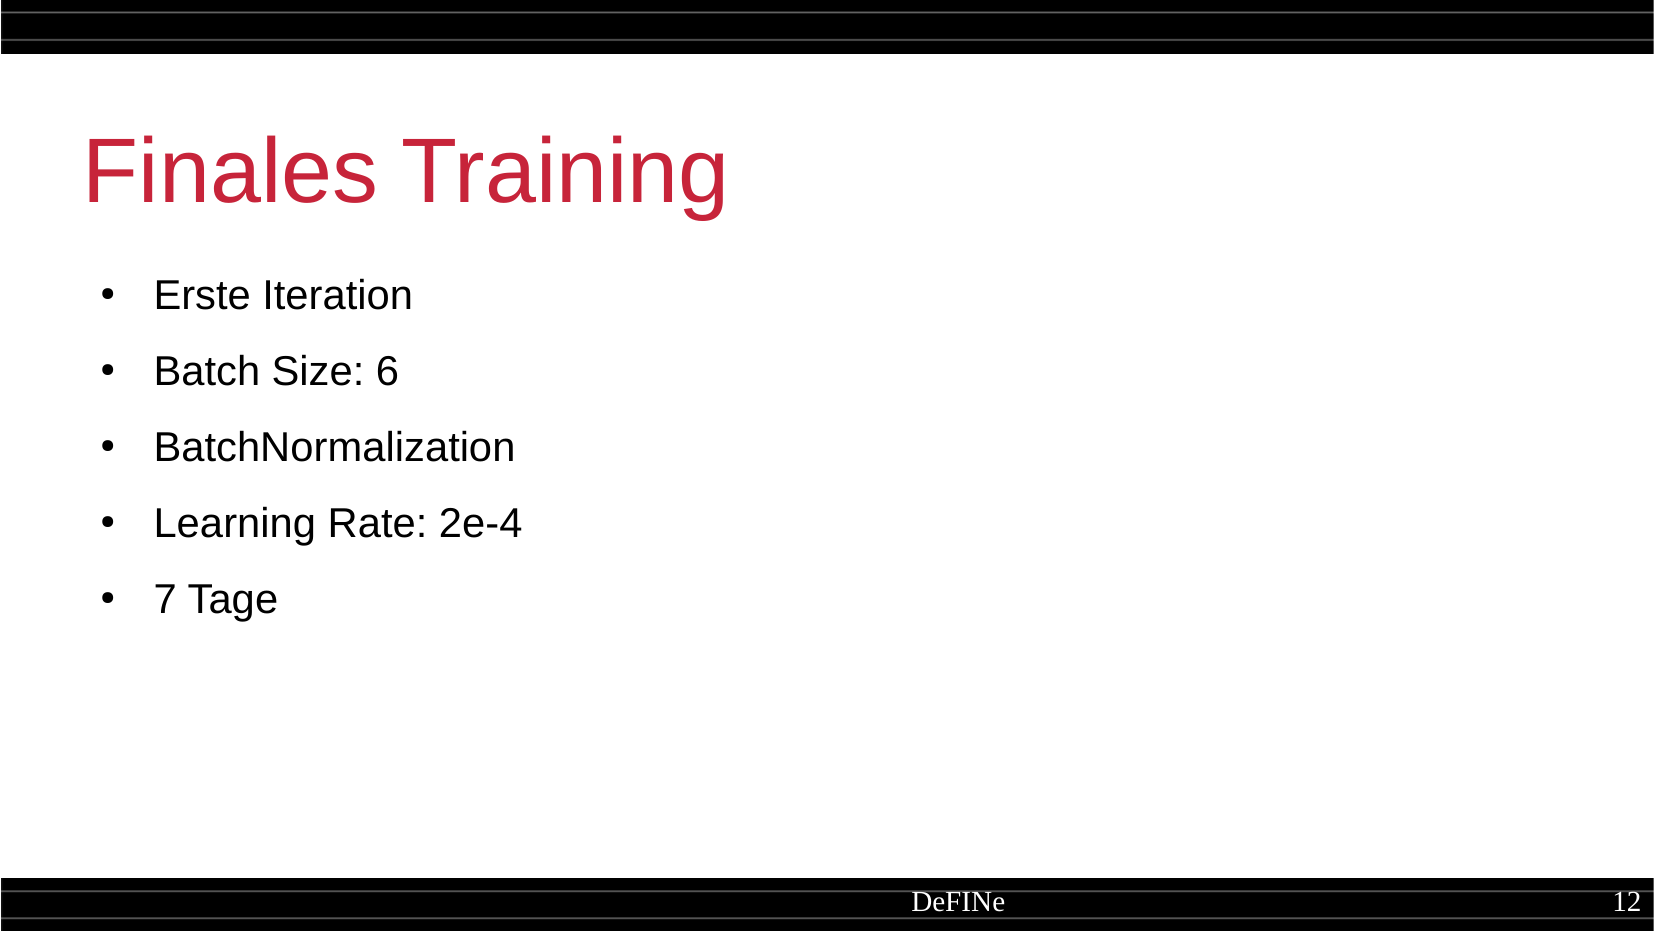

# Finales Training
Erste Iteration
Batch Size: 6
BatchNormalization
Learning Rate: 2e-4
7 Tage